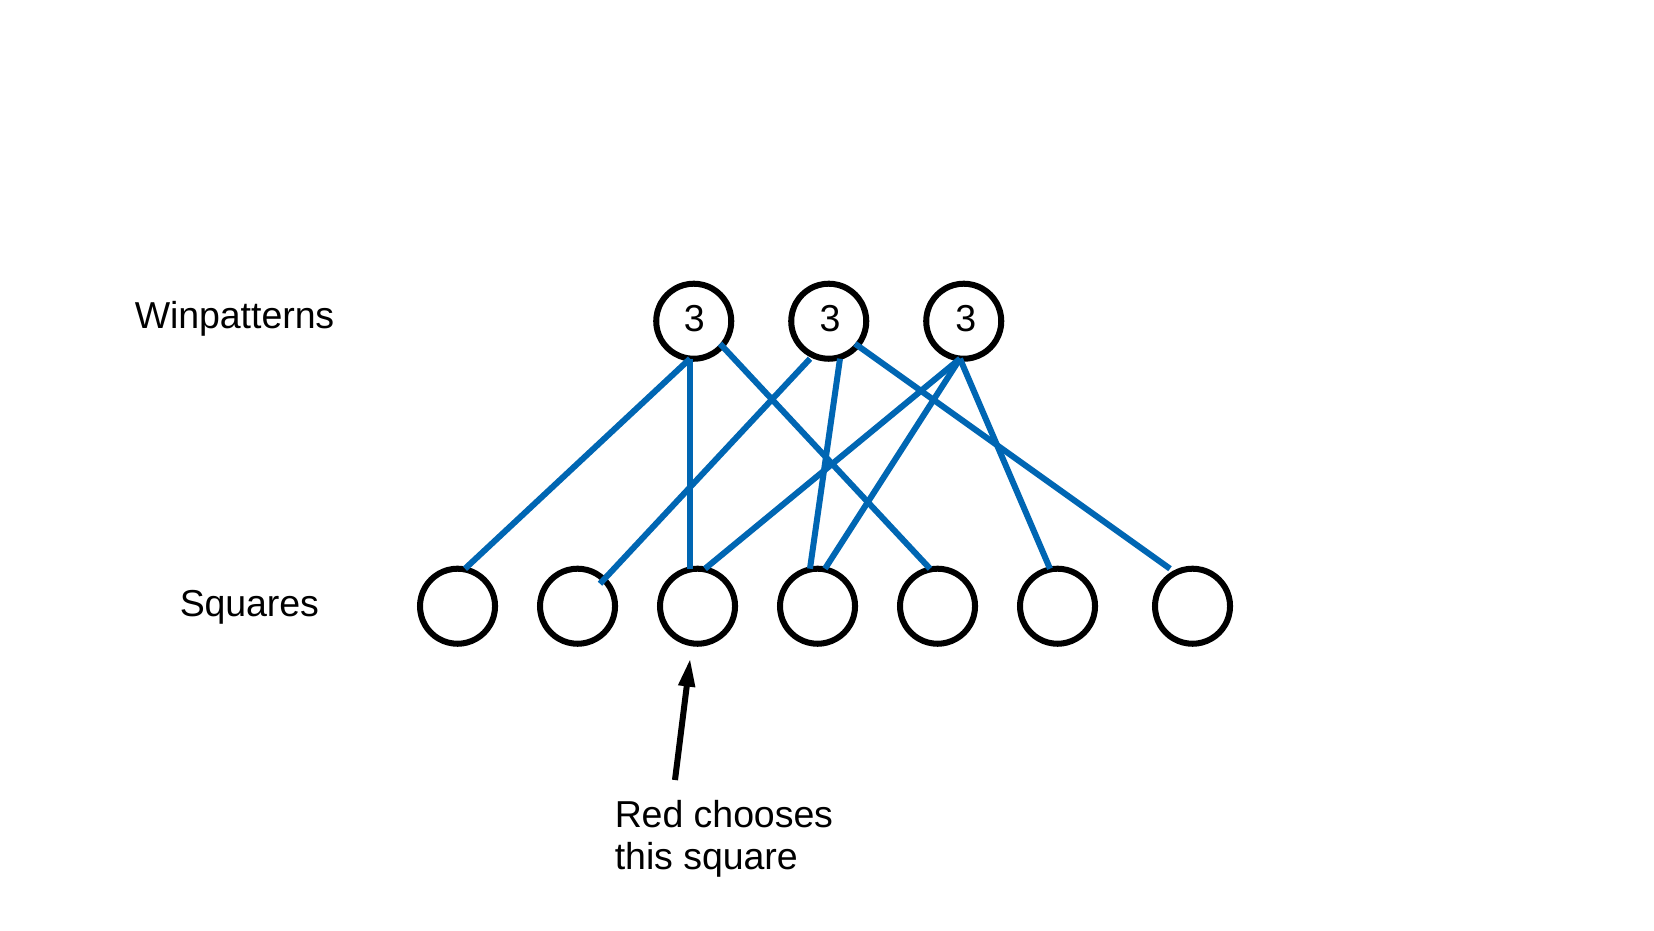

Winpatterns
3
3
3
Squares
Red chooses this square